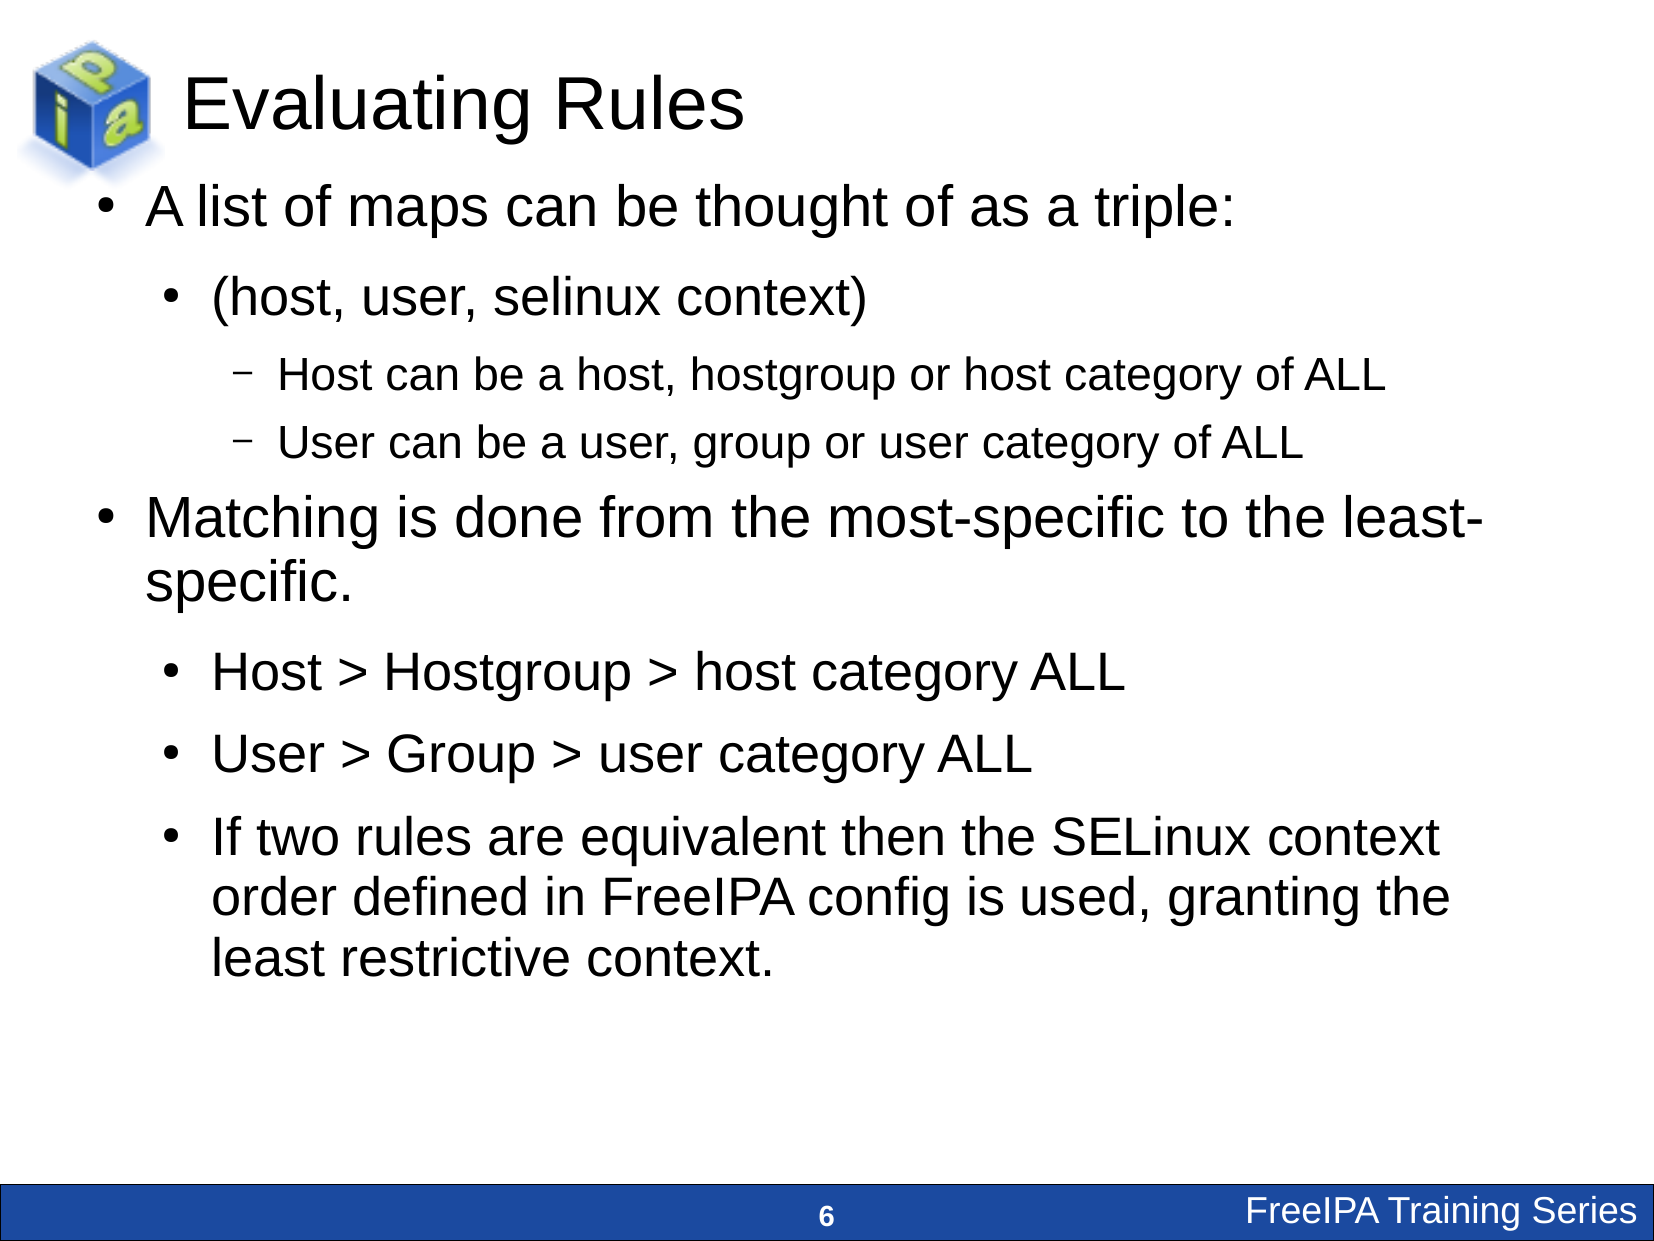

# Evaluating Rules
A list of maps can be thought of as a triple:
(host, user, selinux context)
Host can be a host, hostgroup or host category of ALL
User can be a user, group or user category of ALL
Matching is done from the most-specific to the least-specific.
Host > Hostgroup > host category ALL
User > Group > user category ALL
If two rules are equivalent then the SELinux context order defined in FreeIPA config is used, granting the least restrictive context.
6